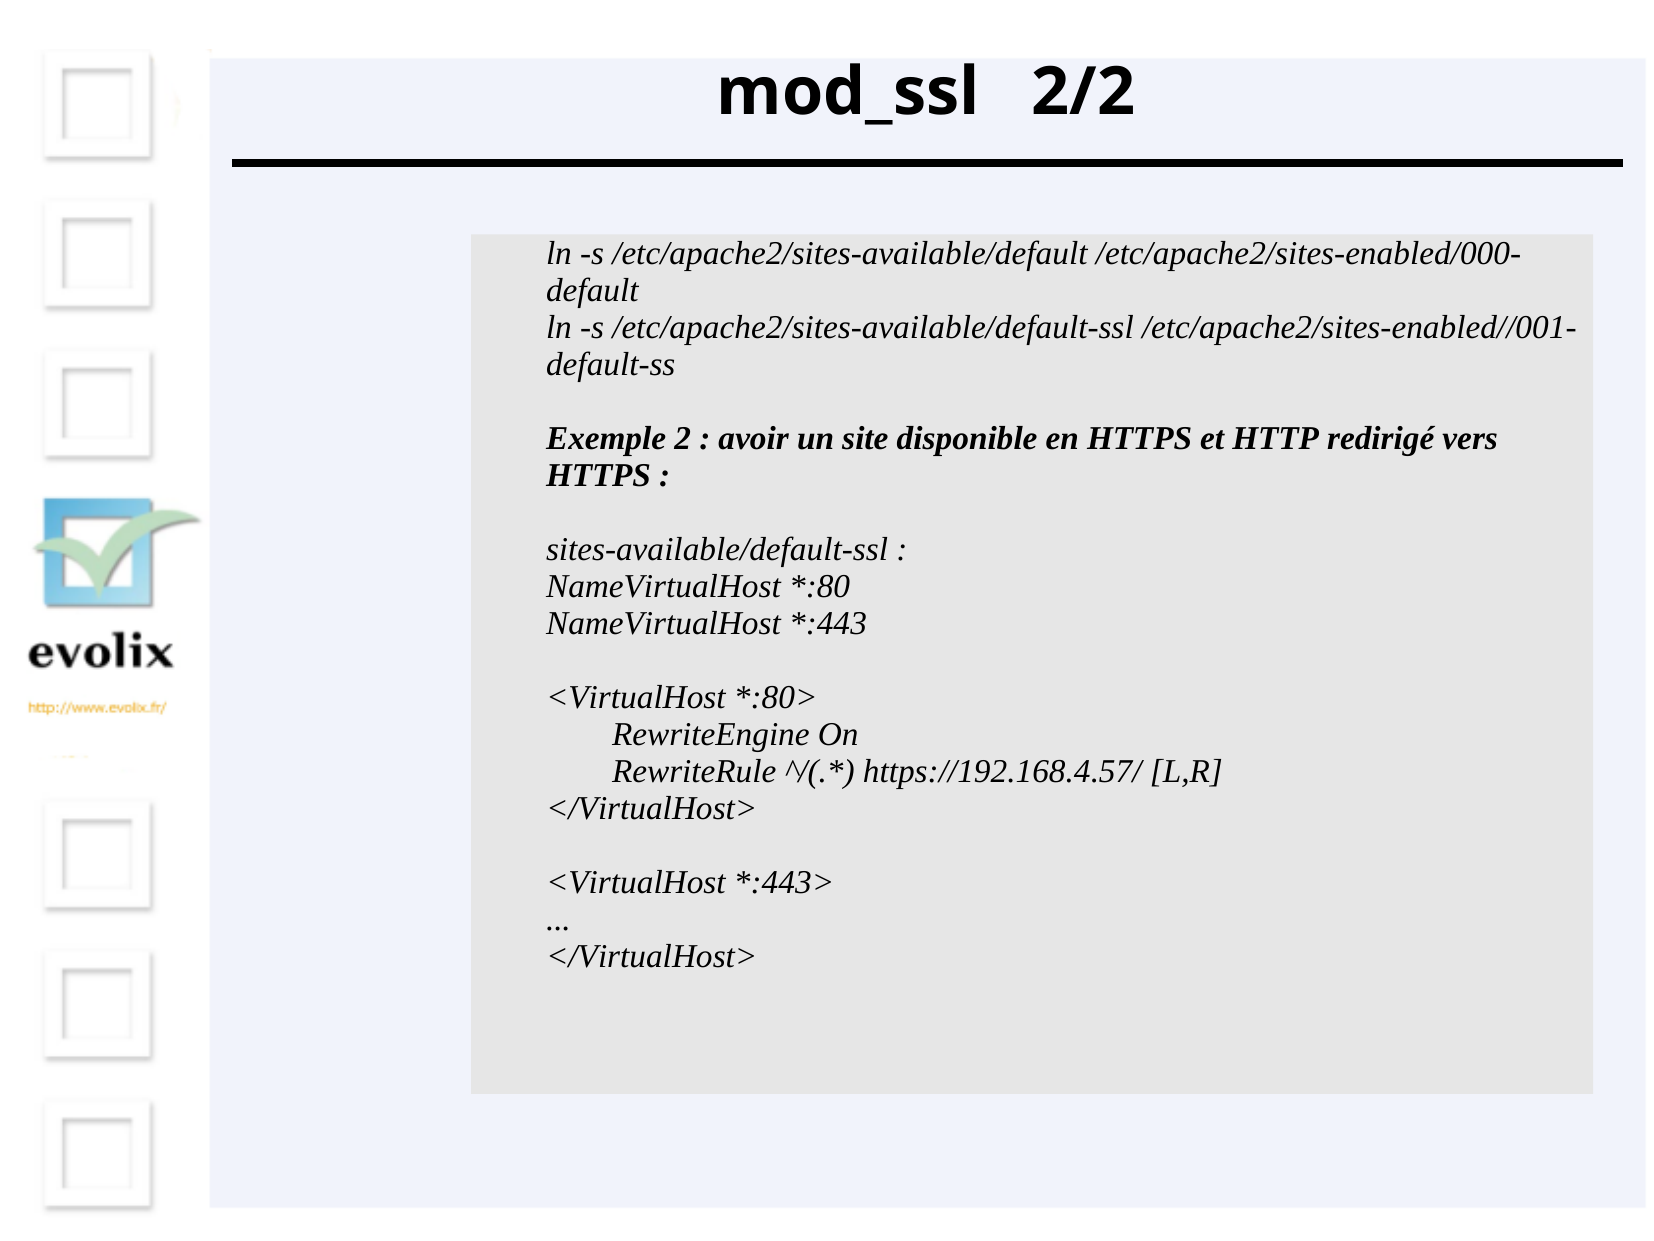

# mod_ssl 2/2
ln -s /etc/apache2/sites-available/default /etc/apache2/sites-enabled/000-default
ln -s /etc/apache2/sites-available/default-ssl /etc/apache2/sites-enabled//001-default-ss
Exemple 2 : avoir un site disponible en HTTPS et HTTP redirigé vers HTTPS :
sites-available/default-ssl :
NameVirtualHost *:80
NameVirtualHost *:443
<VirtualHost *:80>
 RewriteEngine On
 RewriteRule ^/(.*) https://192.168.4.57/ [L,R]
</VirtualHost>
<VirtualHost *:443>
...
</VirtualHost>